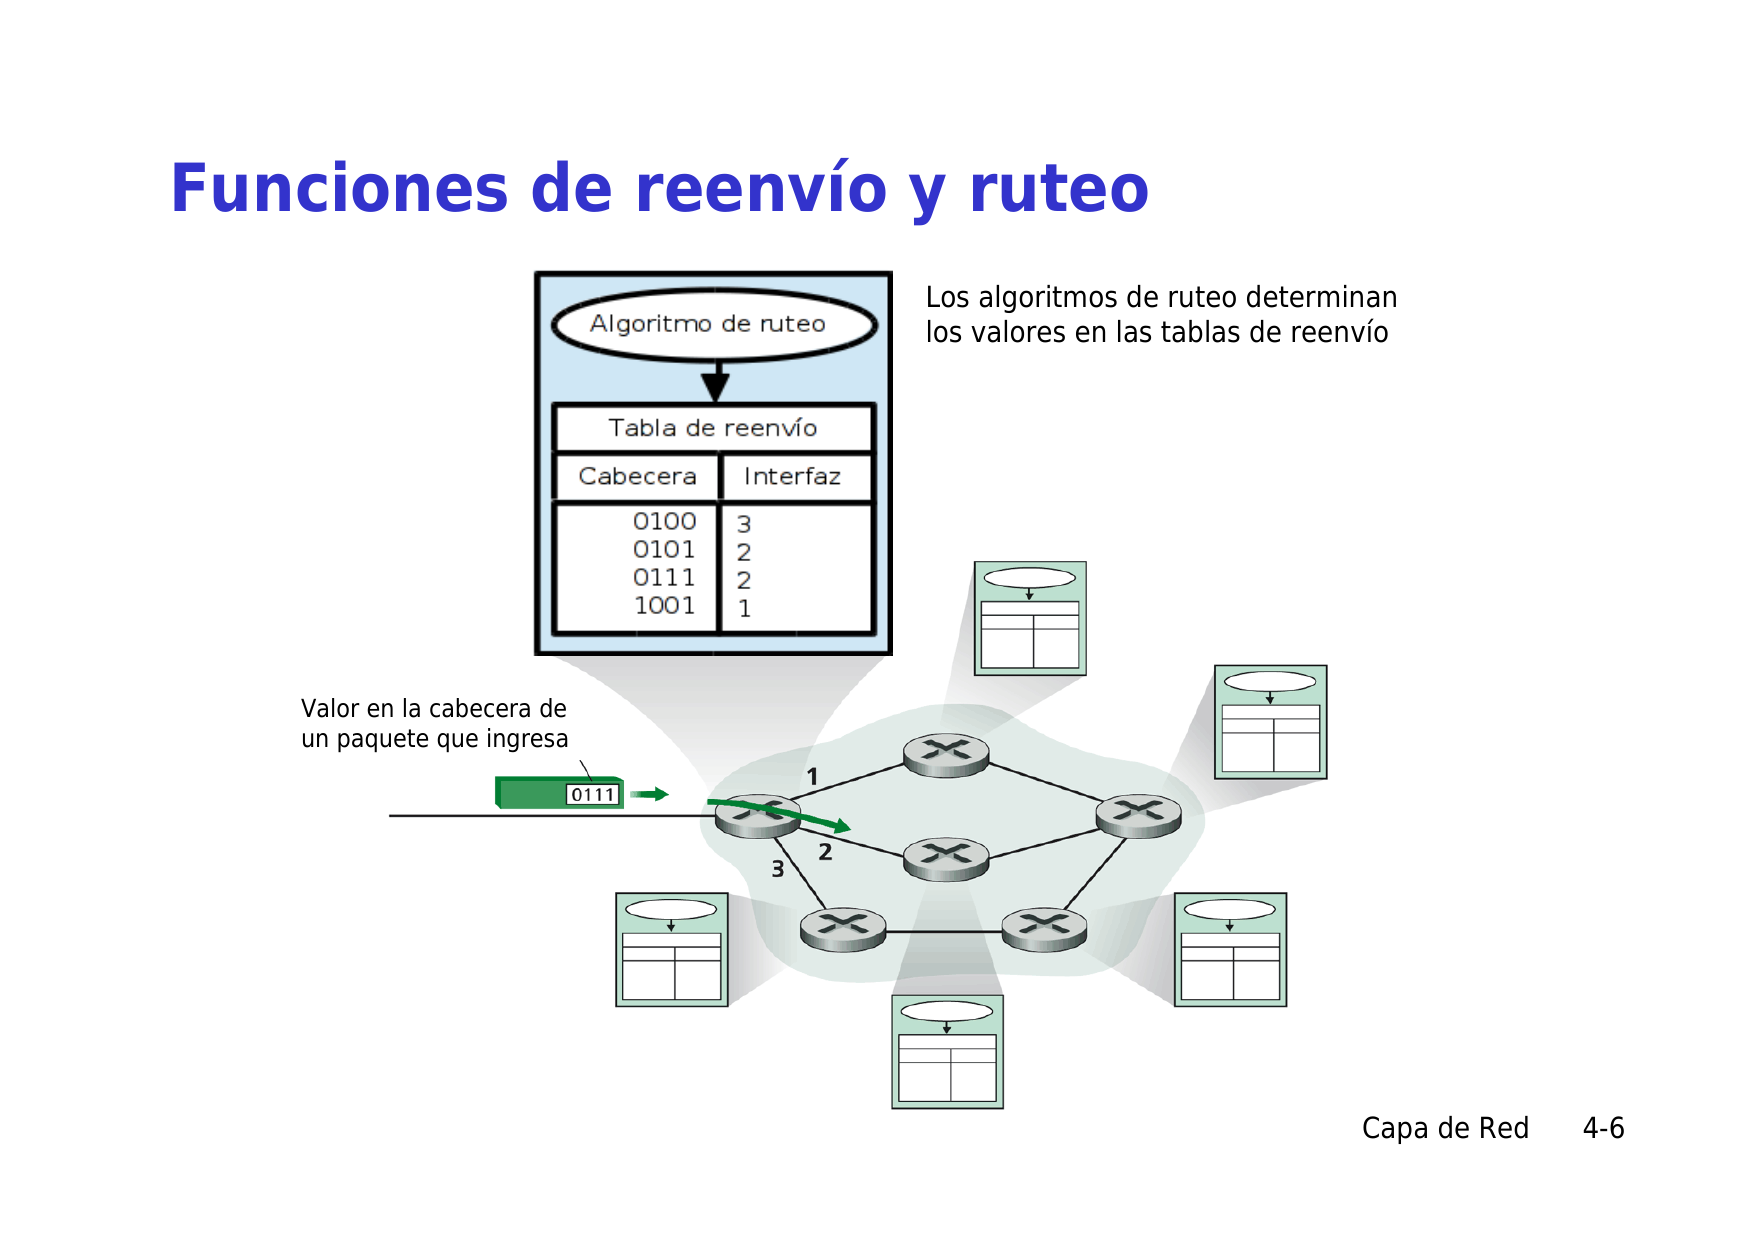

# Funciones de reenvío y ruteo
Los algoritmos de ruteo determinan
los valores en las tablas de reenvío
Valor en la cabecera de
un paquete que ingresa